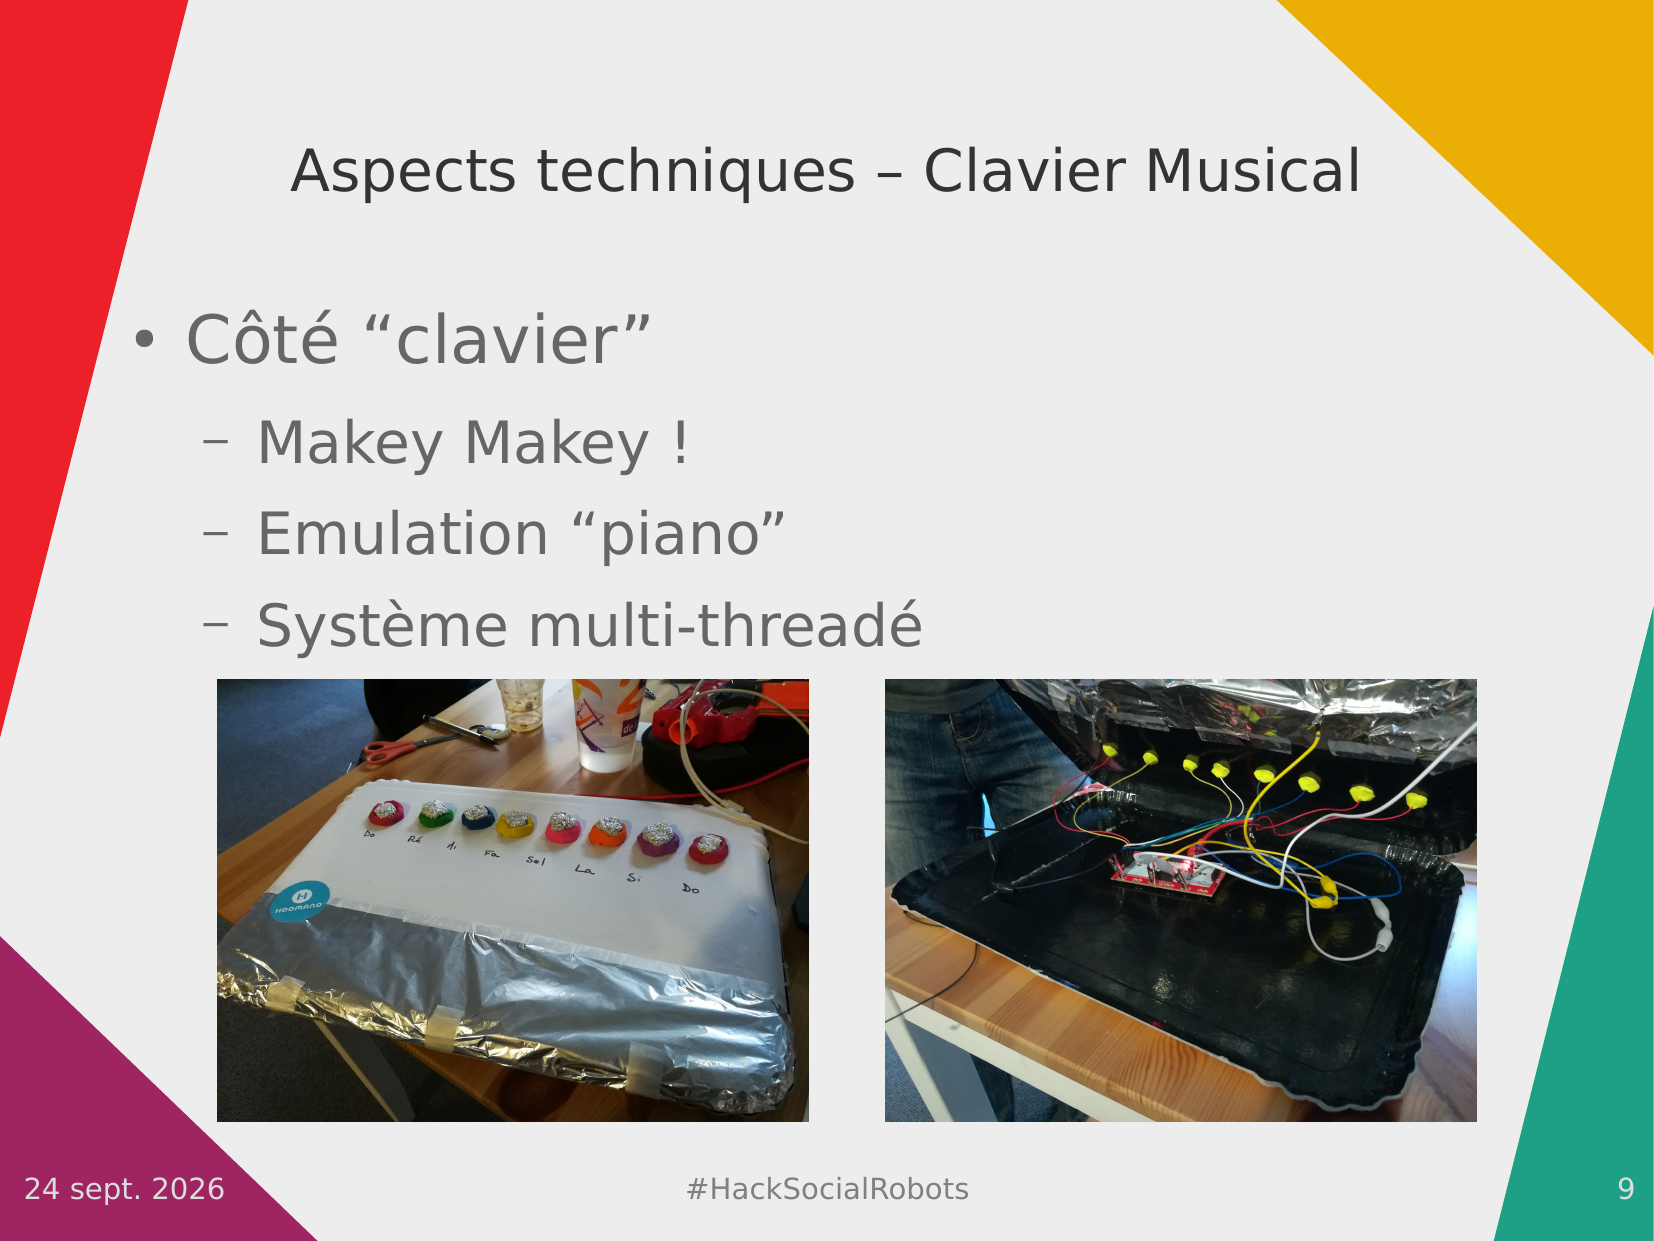

# Aspects techniques – Clavier Musical
Côté “clavier”
Makey Makey !
Emulation “piano”
Système multi-threadé
#HackSocialRobots
9